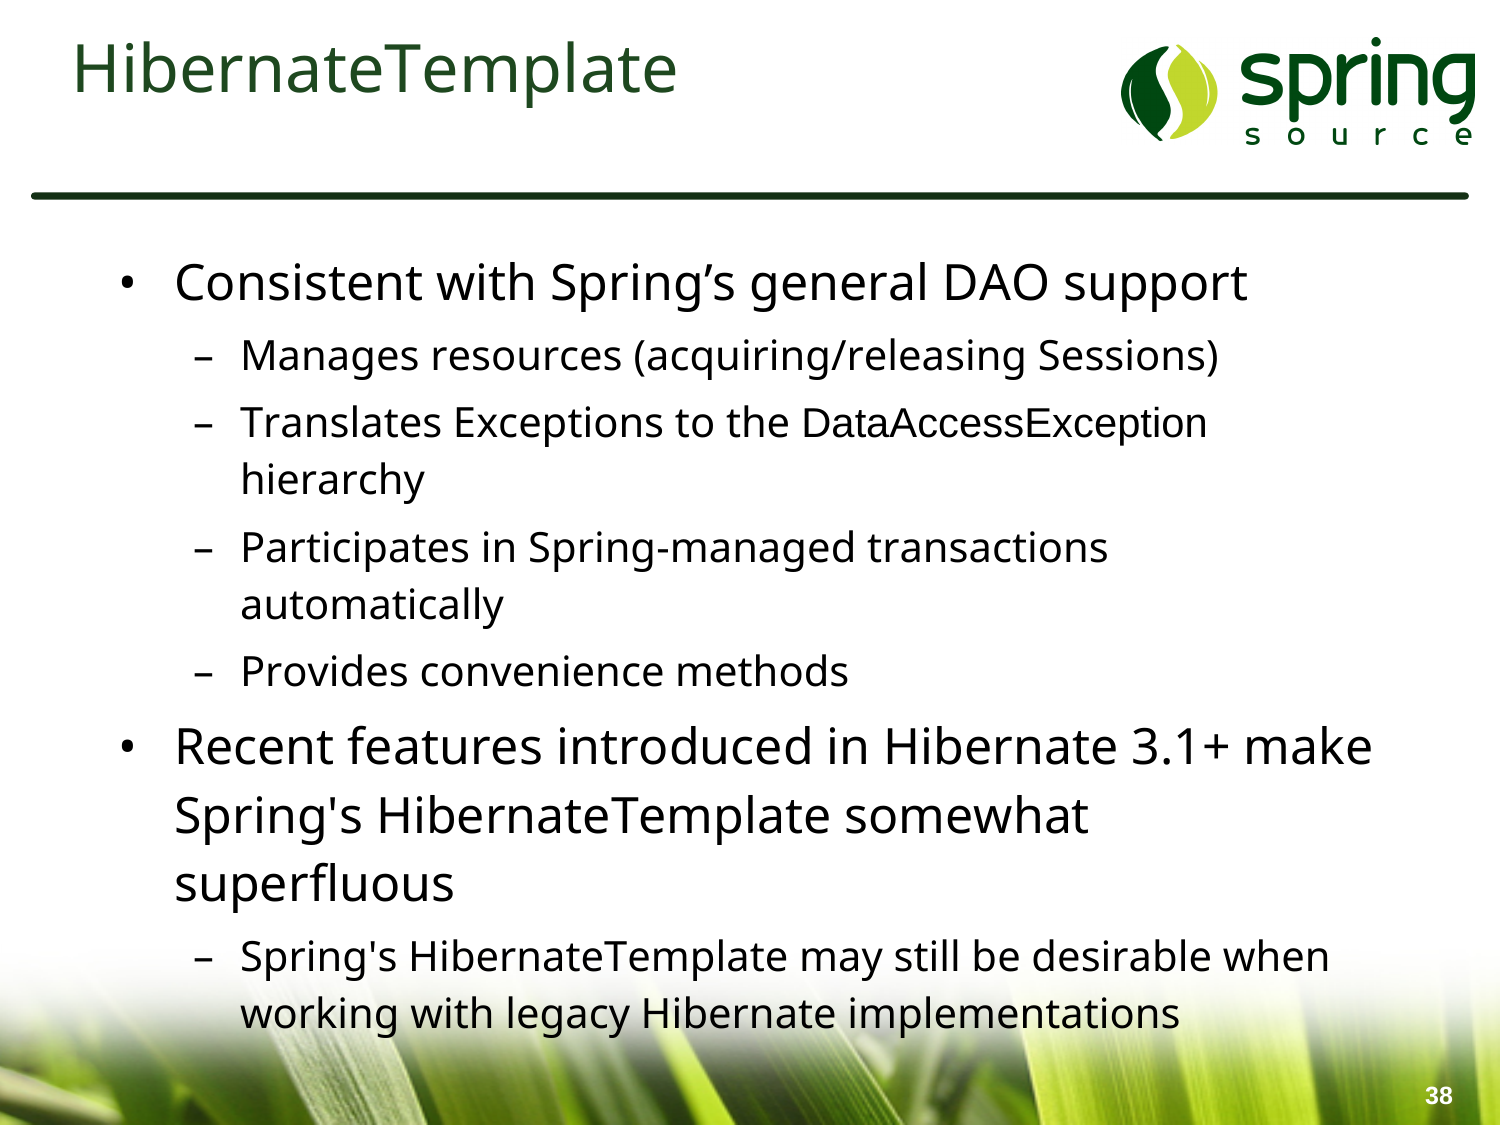

# HibernateTemplate
Consistent with Spring’s general DAO support
Manages resources (acquiring/releasing Sessions)
Translates Exceptions to the DataAccessException hierarchy
Participates in Spring-managed transactions automatically
Provides convenience methods
Recent features introduced in Hibernate 3.1+ make Spring's HibernateTemplate somewhat superfluous
Spring's HibernateTemplate may still be desirable when working with legacy Hibernate implementations